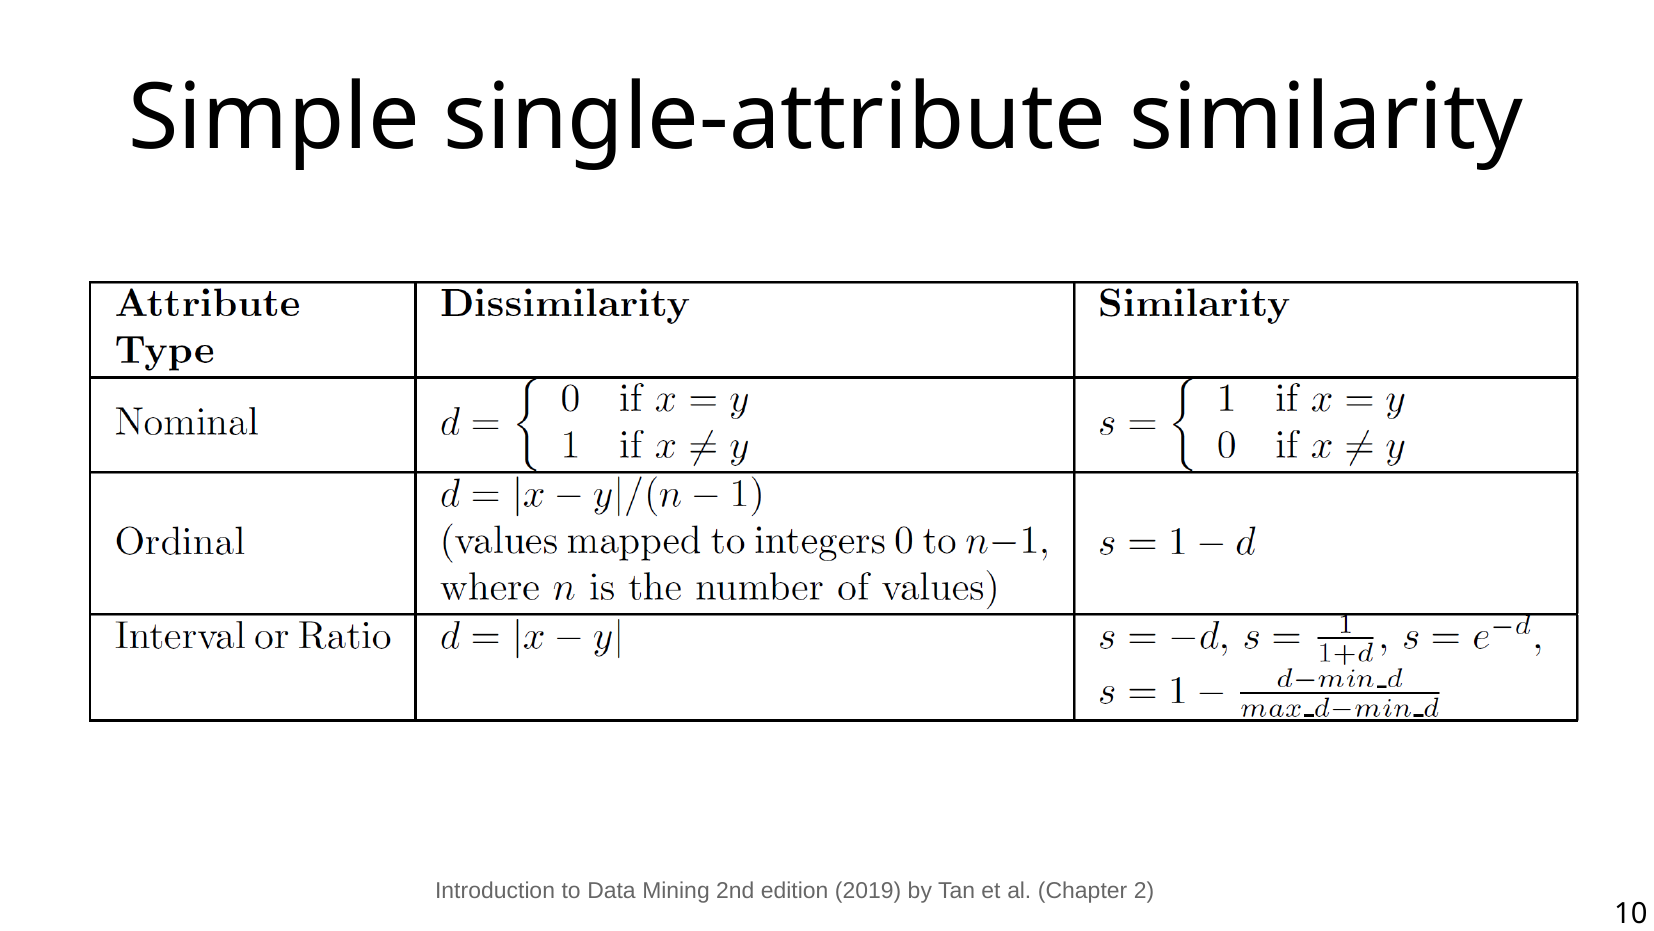

# Simple single-attribute similarity
Introduction to Data Mining 2nd edition (2019) by Tan et al. (Chapter 2)
10